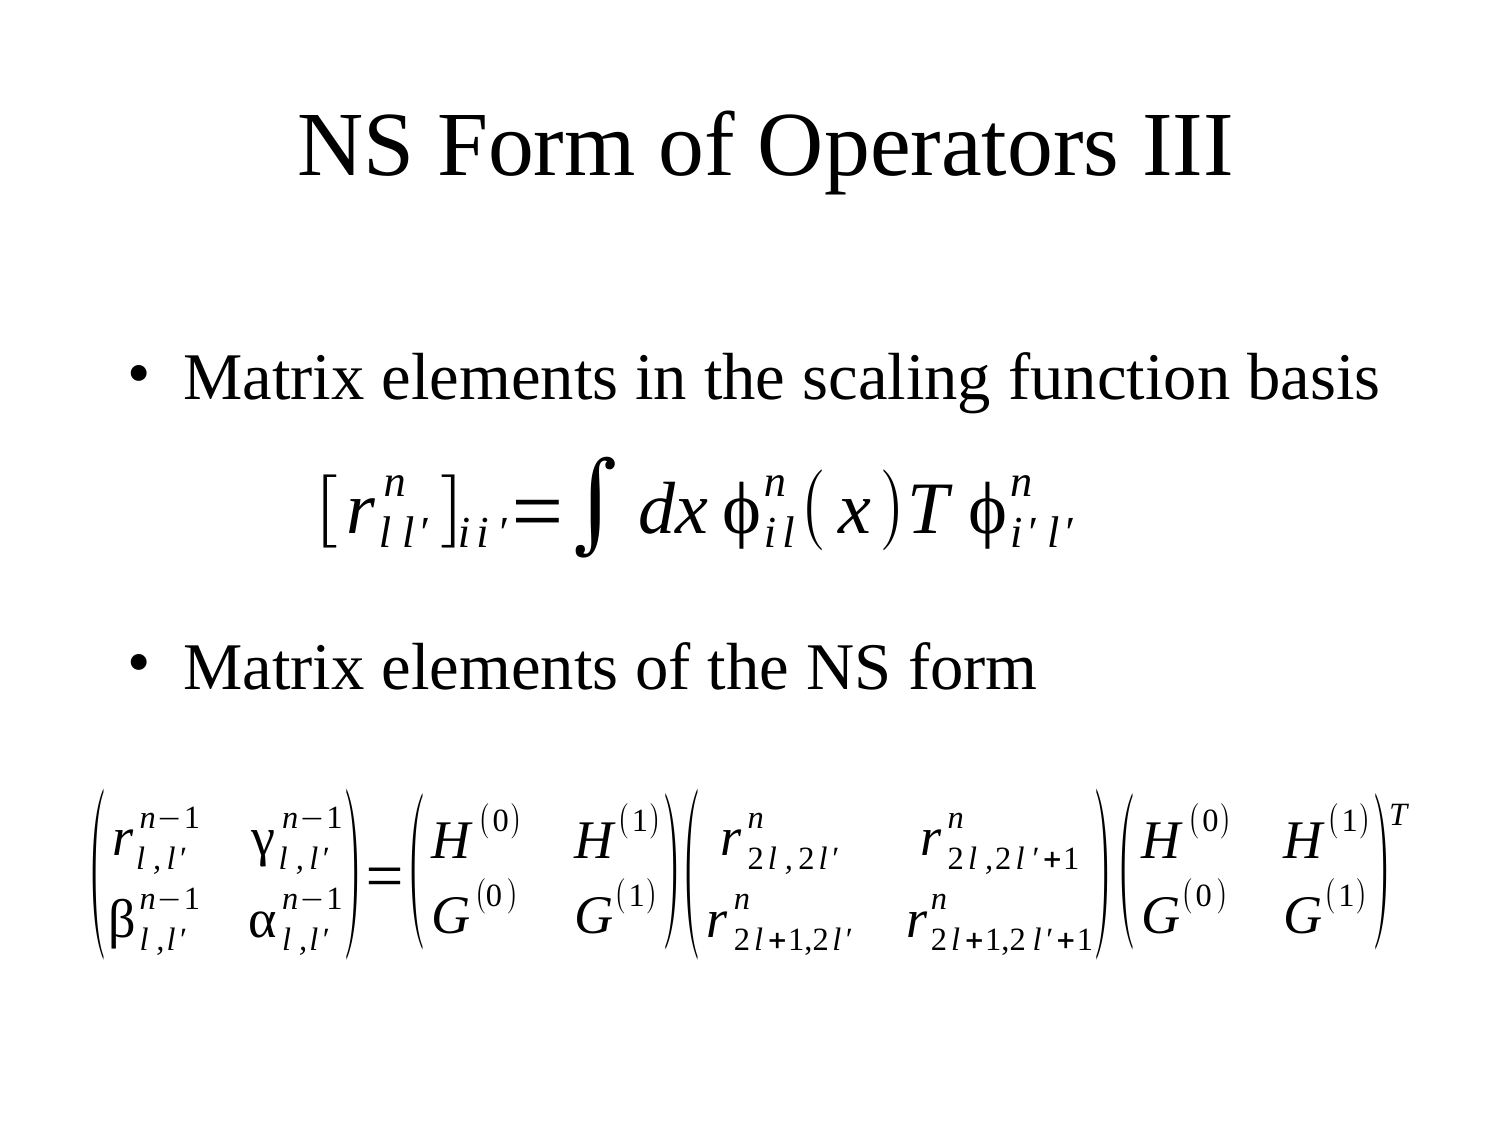

# NS Form of Operators III
Matrix elements in the scaling function basis
Matrix elements of the NS form